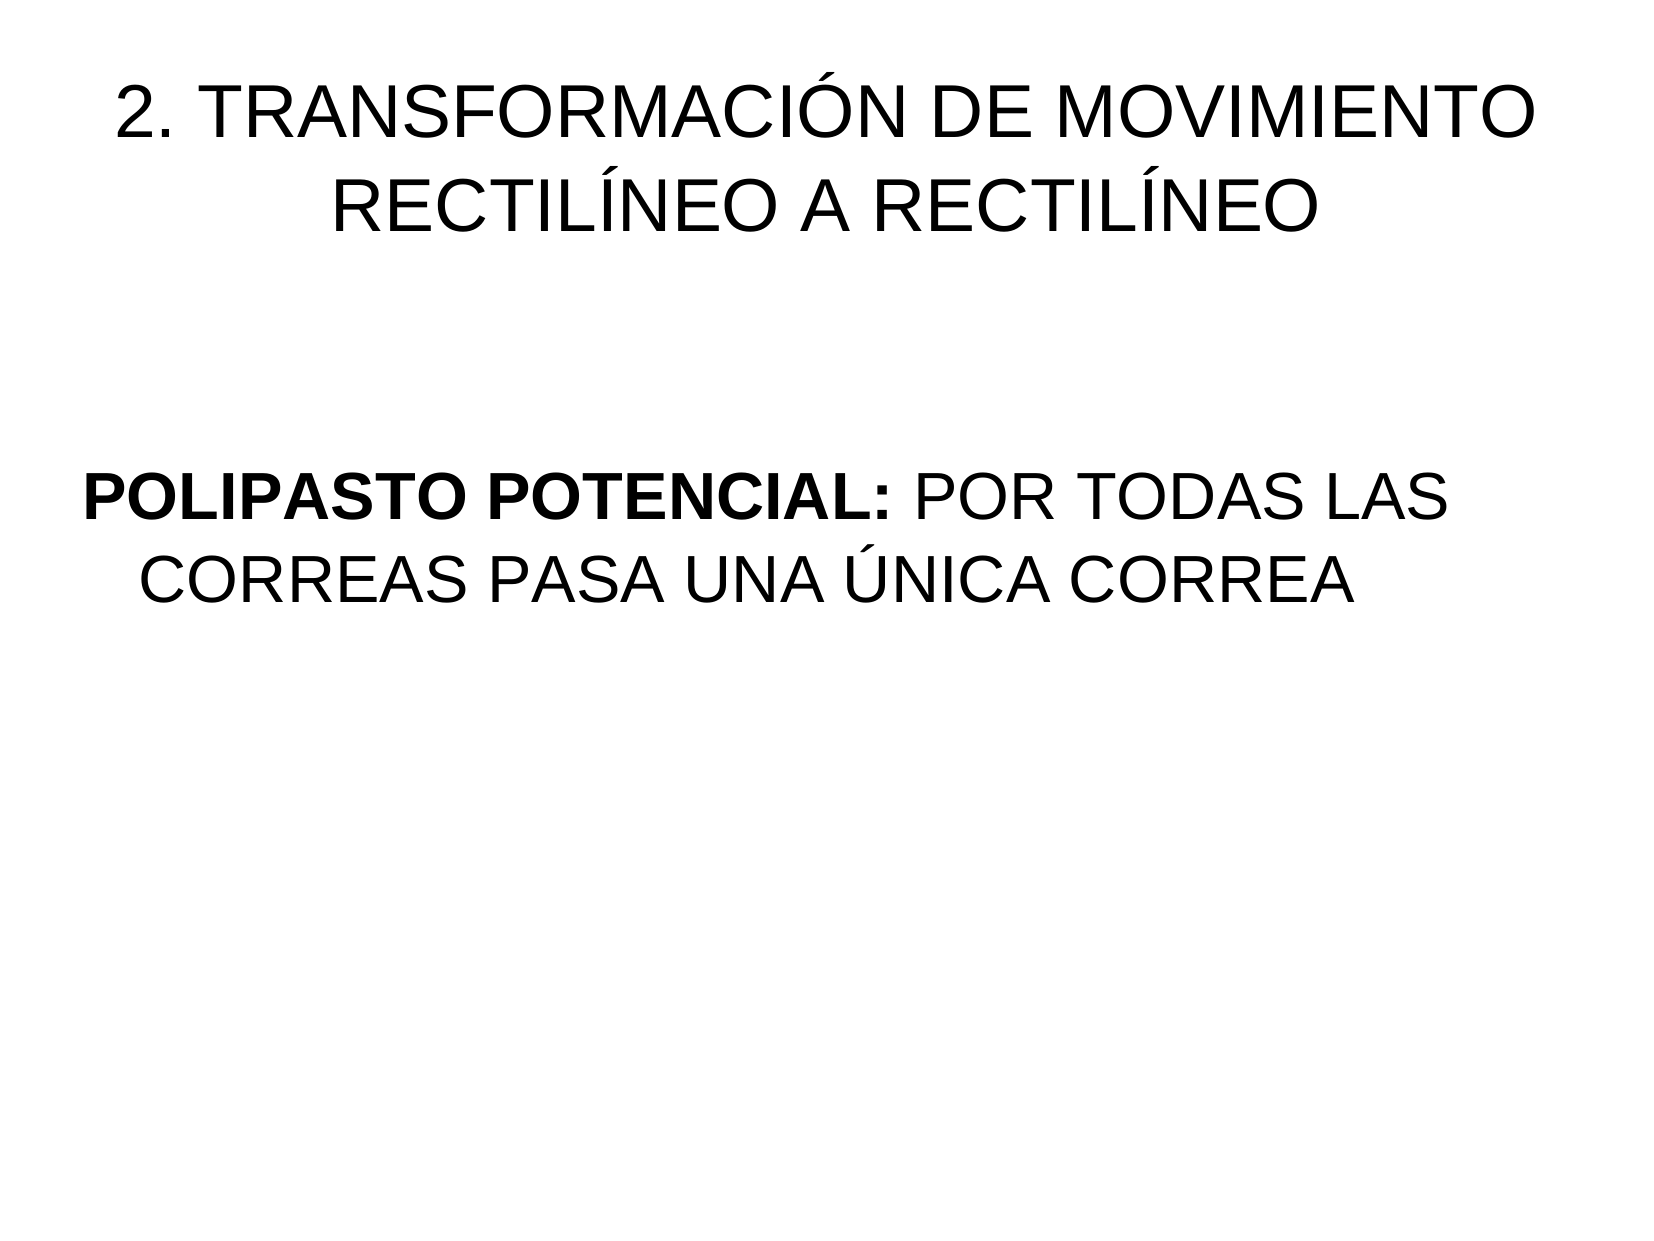

# 2. TRANSFORMACIÓN DE MOVIMIENTO RECTILÍNEO A RECTILÍNEO
POLIPASTO POTENCIAL: POR TODAS LAS CORREAS PASA UNA ÚNICA CORREA